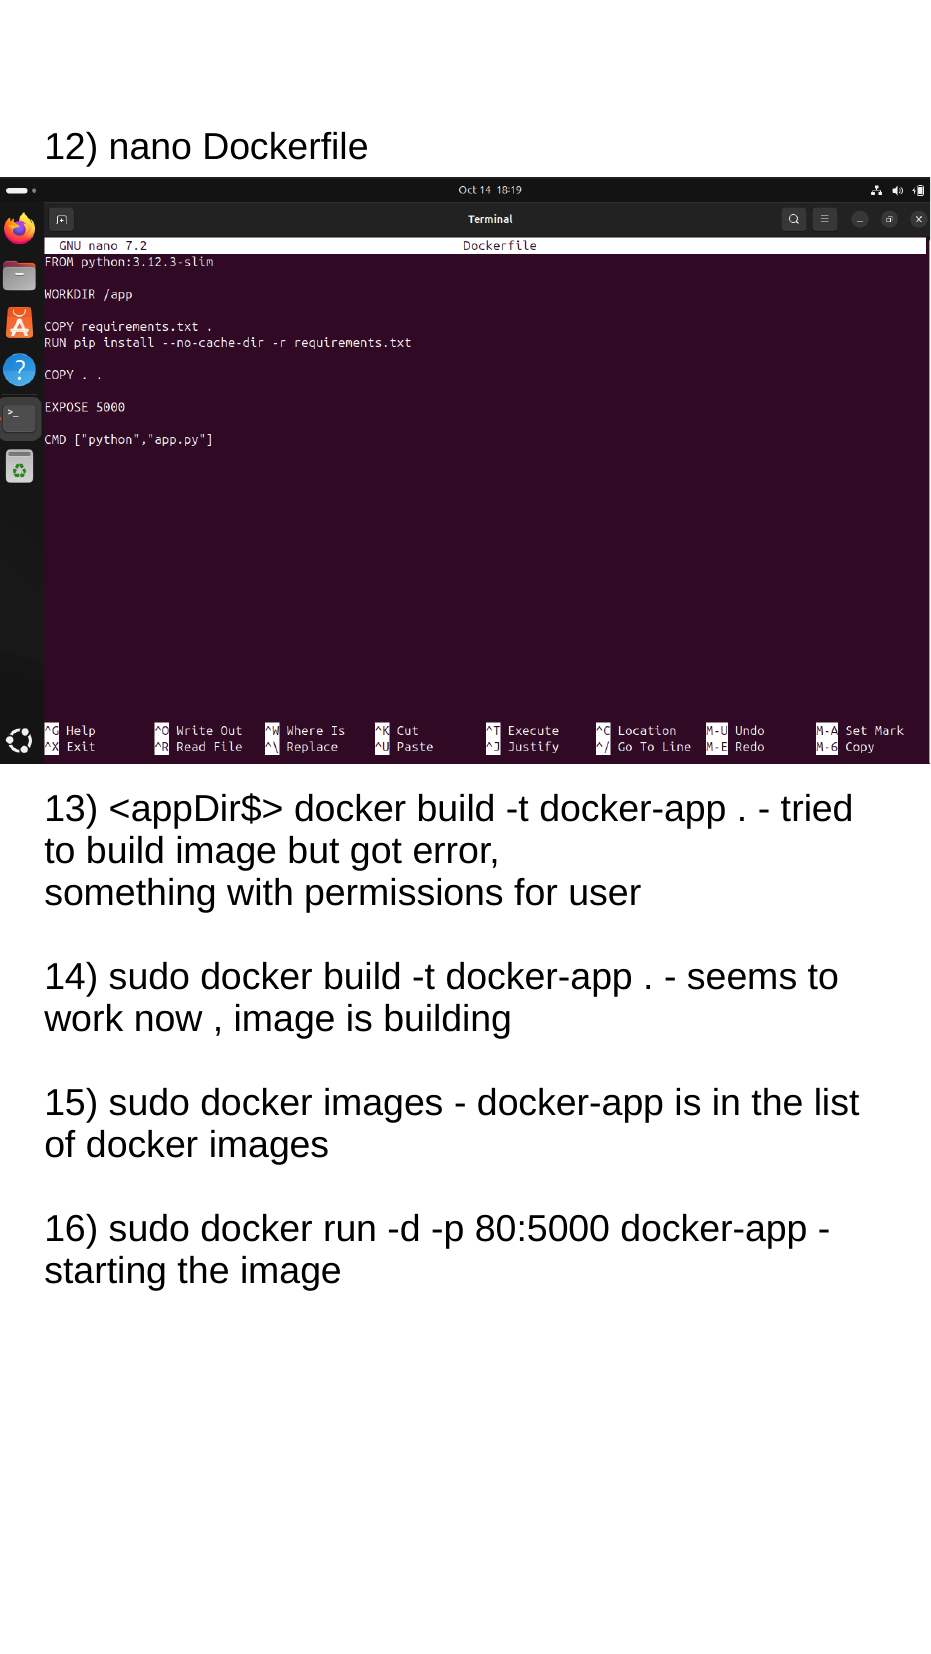

12) nano Dockerfile
13) <appDir$> docker build -t docker-app . - tried to build image but got error,
something with permissions for user
14) sudo docker build -t docker-app . - seems to work now , image is building
15) sudo docker images - docker-app is in the list of docker images
16) sudo docker run -d -p 80:5000 docker-app - starting the image